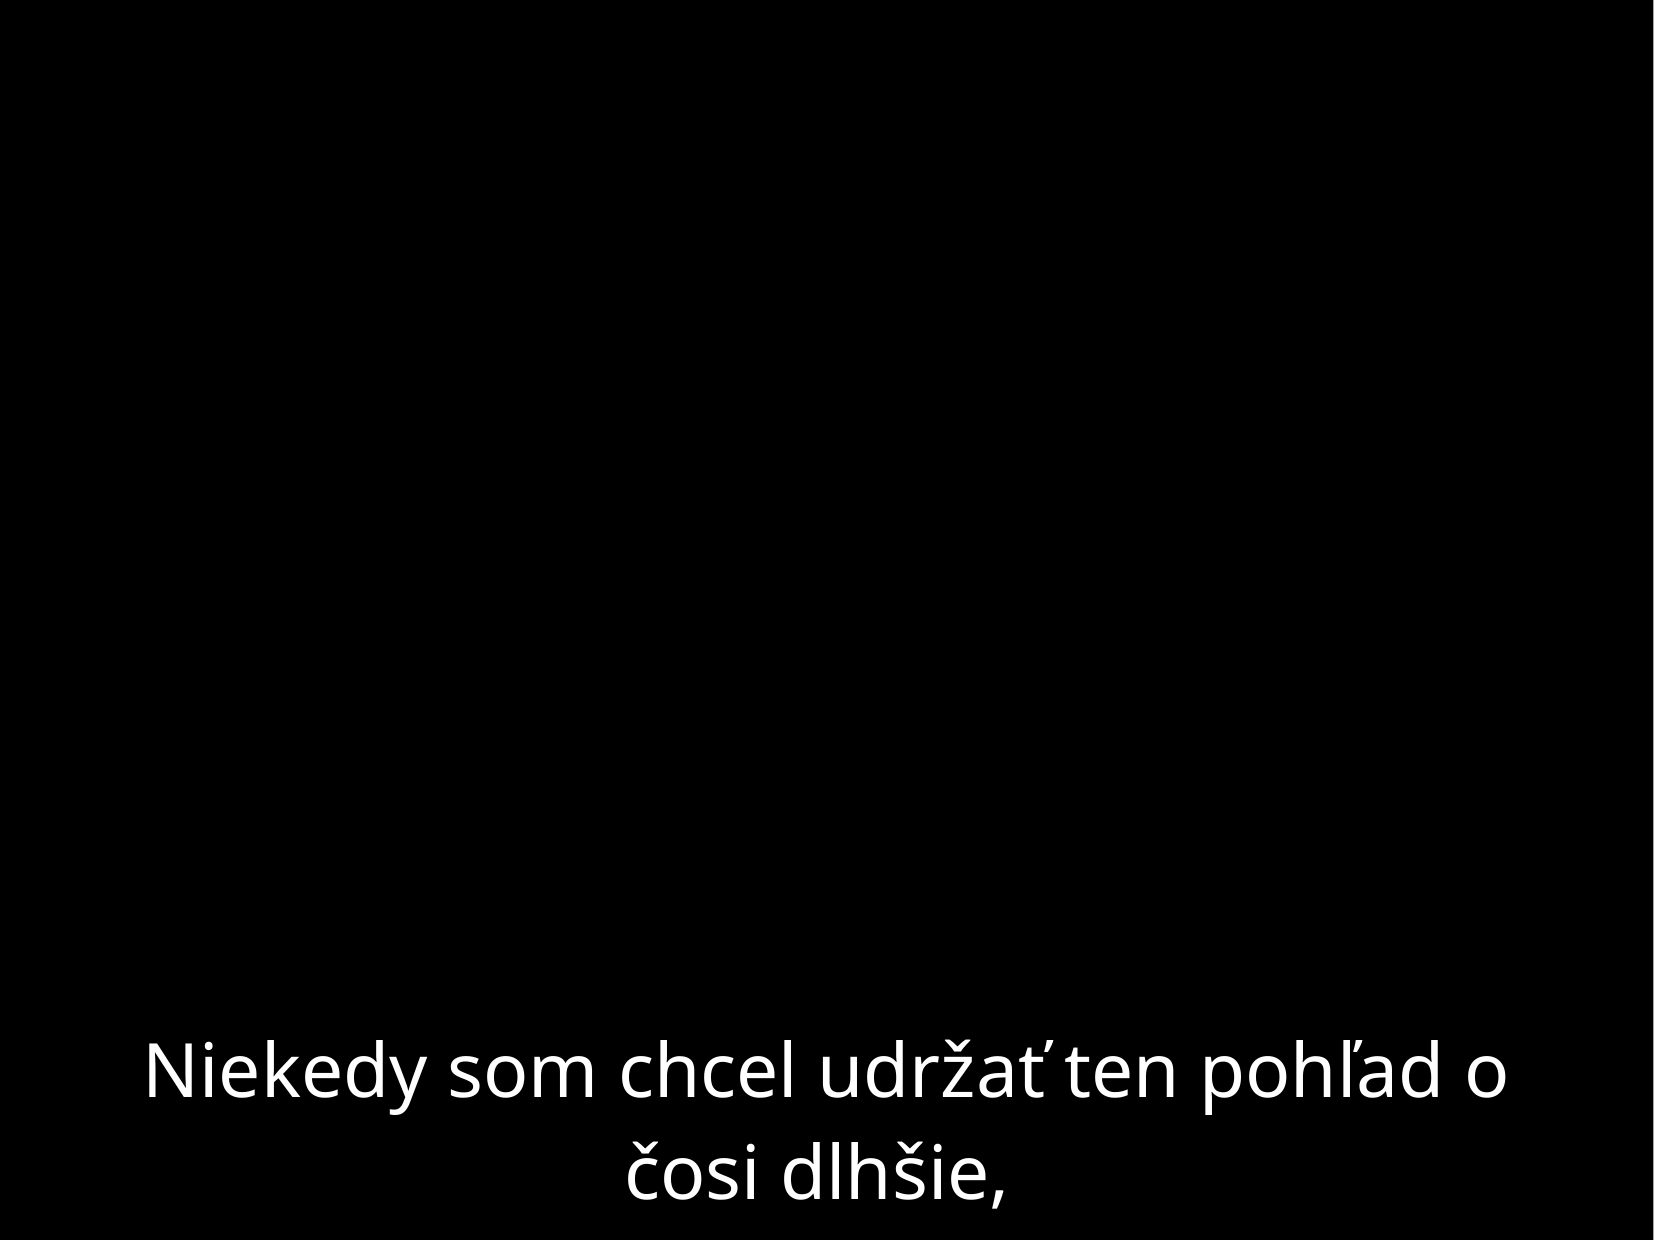

# Niekedy som chcel udržať ten pohľad o čosi dlhšie,